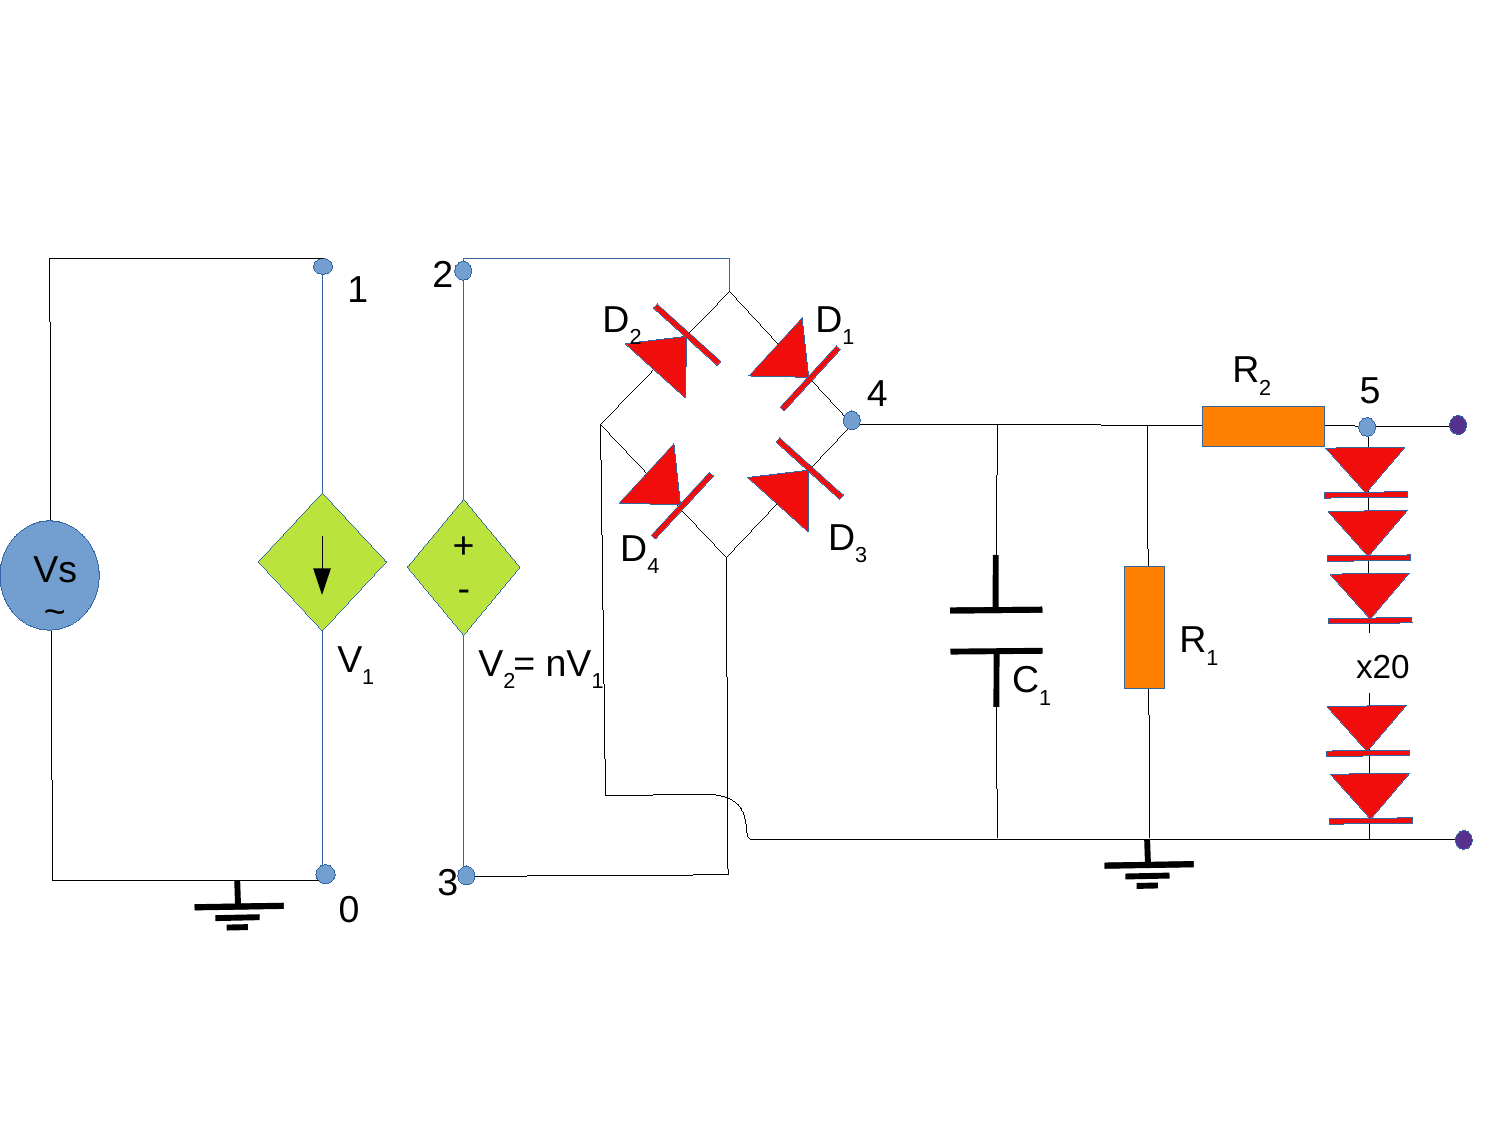

2
1
D2
D1
R2
5
4
+
-
D3
D4
Vs
 ~
R1
V1
V2
 = nV1
x20
C1
3
0
bla
1